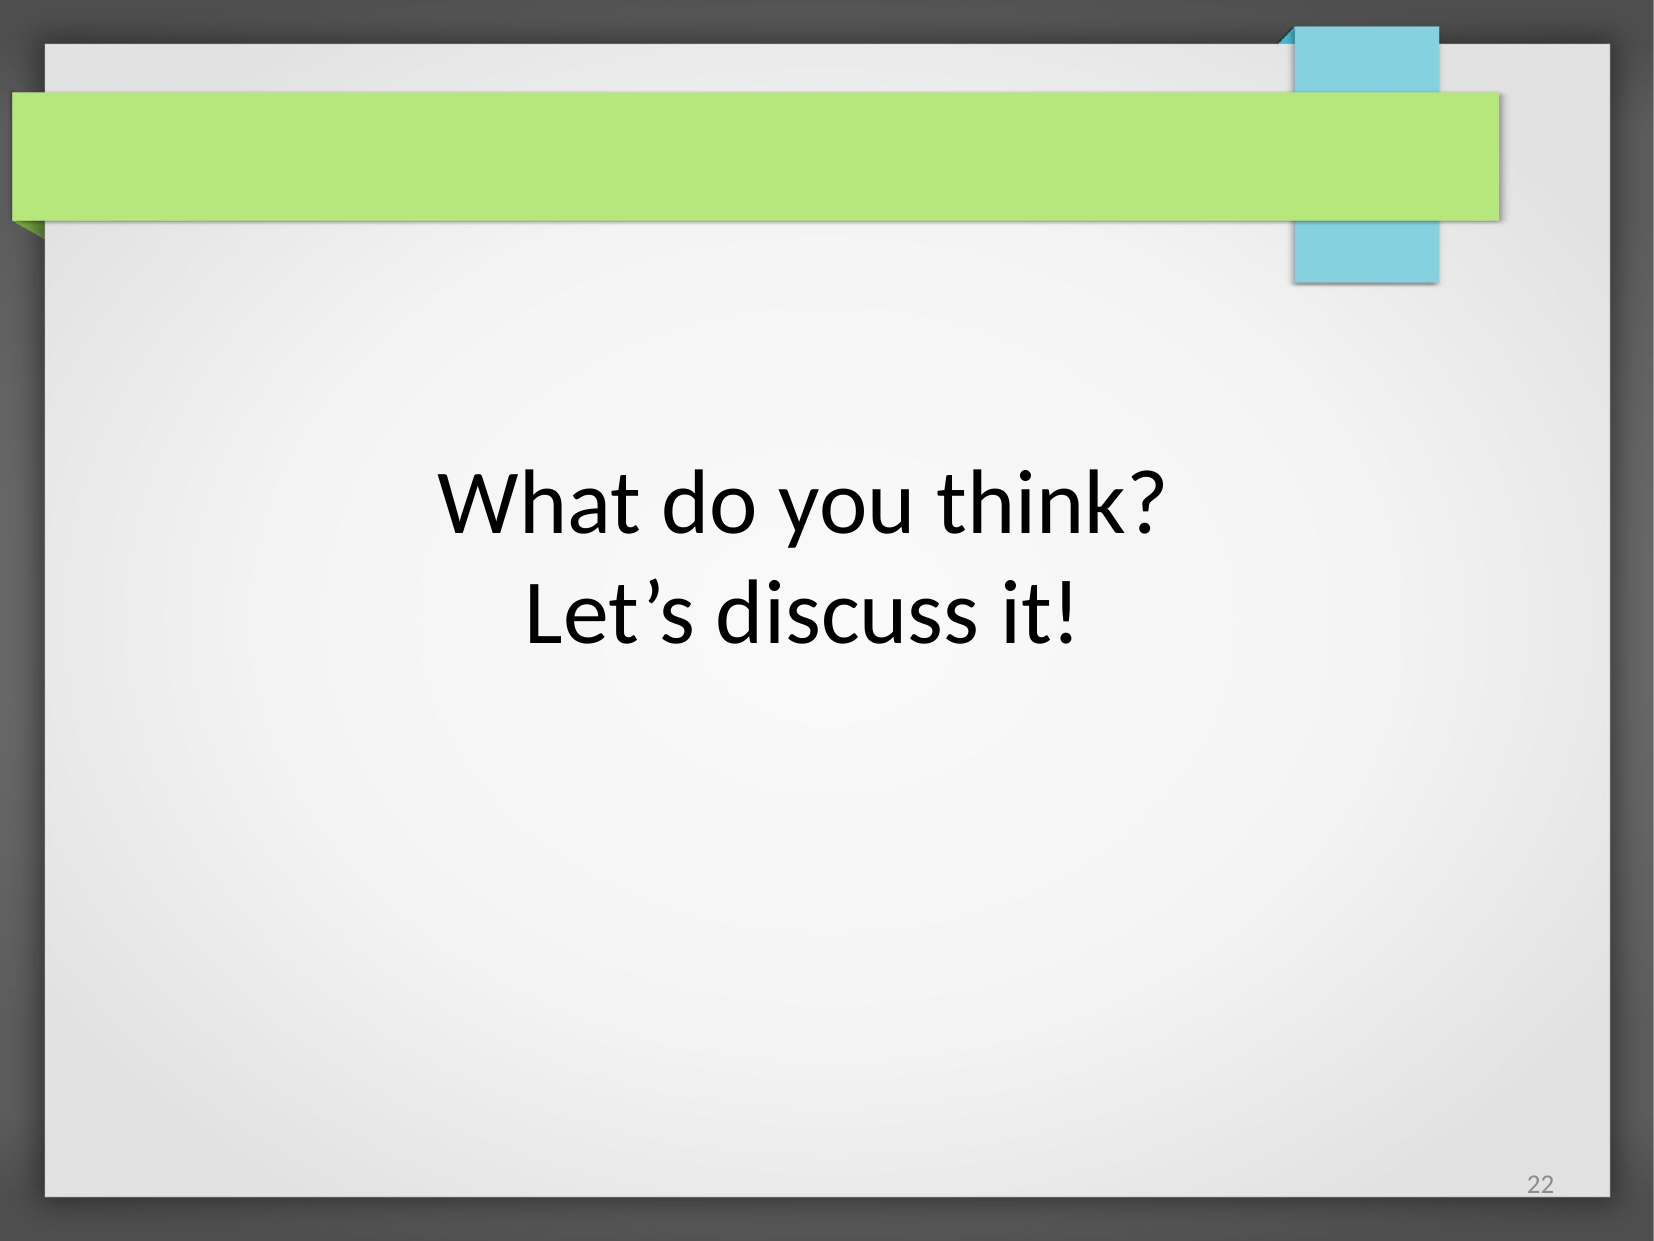

#
What do you think?
Let’s discuss it!